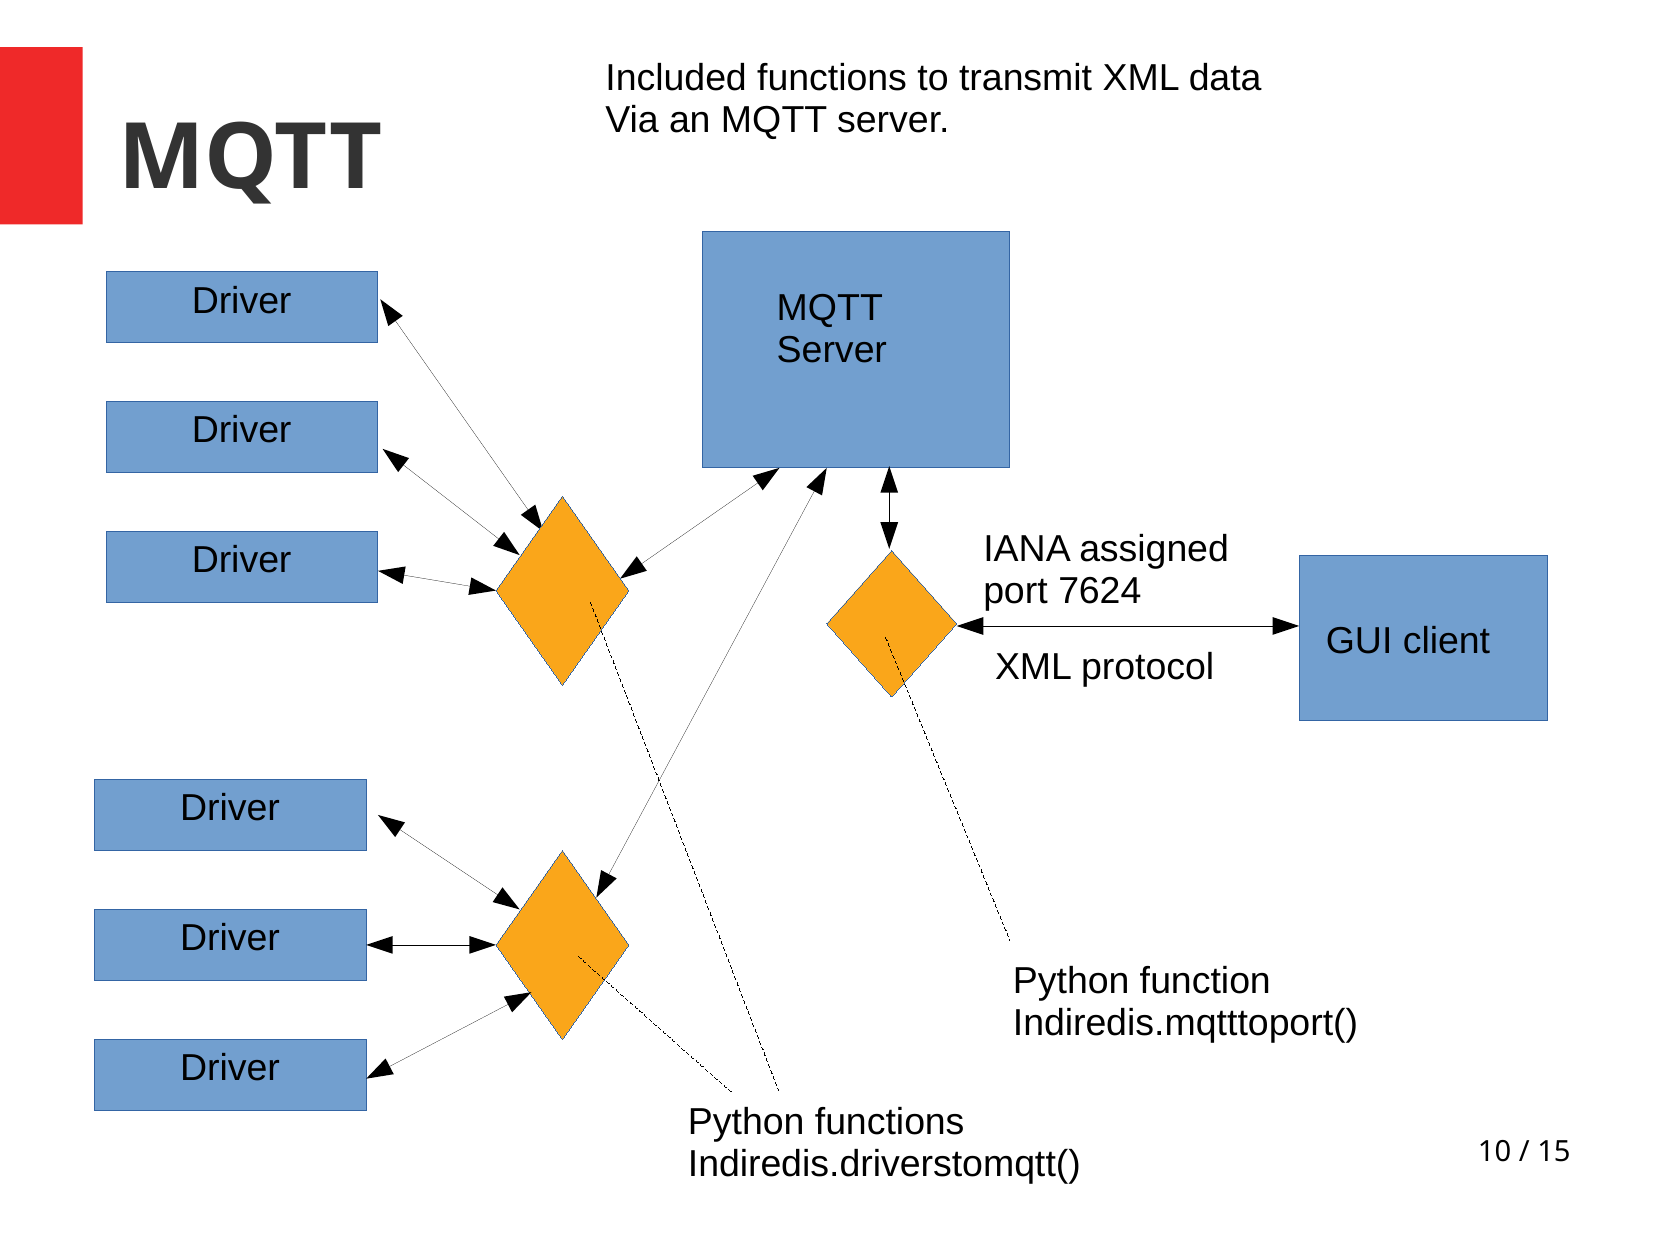

# MQTT
Included functions to transmit XML data
Via an MQTT server.
Driver
MQTT Server
Driver
IANA assigned port 7624
Driver
GUI client
XML protocol
Driver
Driver
Python function
Indiredis.mqtttoport()
Driver
Python functions
Indiredis.driverstomqtt()
10